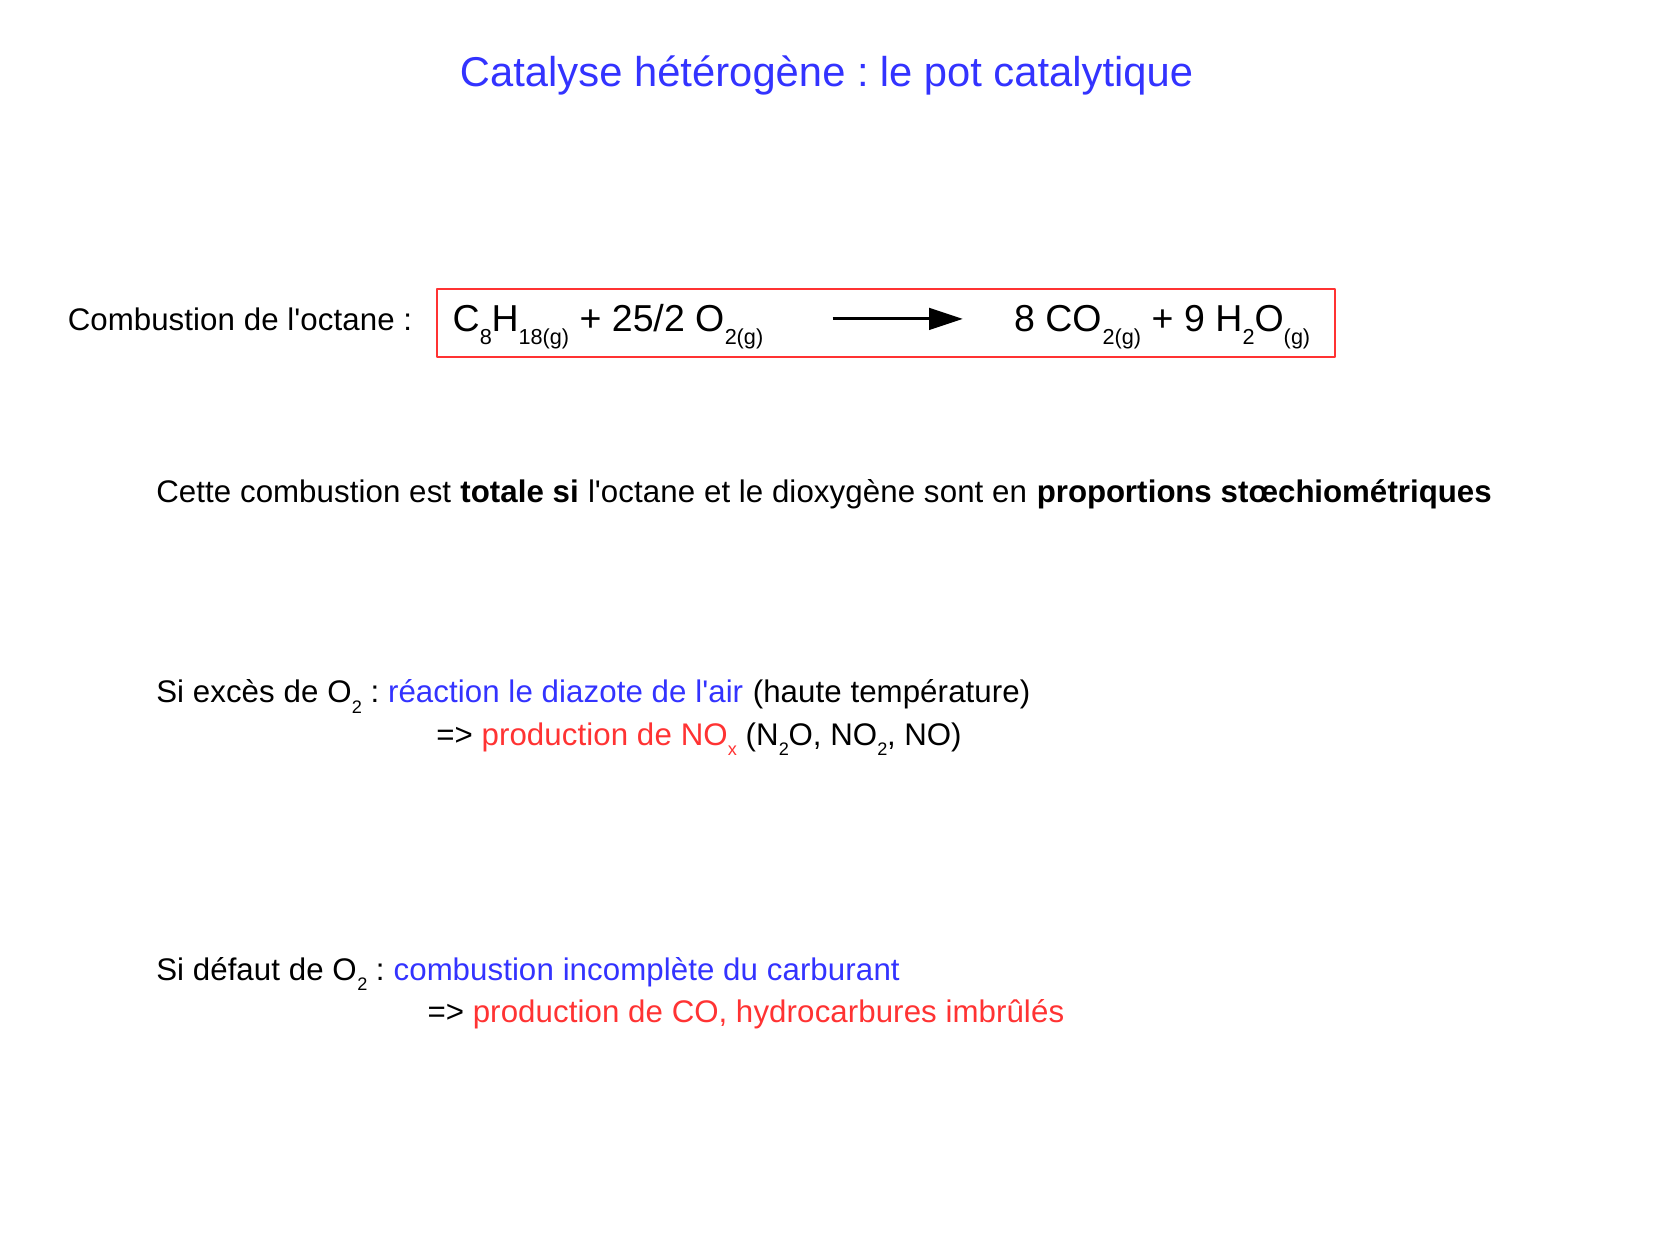

# Catalyse hétérogène : le pot catalytique
C8H18(g) + 25/2 O2(g) 8 CO2(g) + 9 H2O(g)
Combustion de l'octane :
Cette combustion est totale si l'octane et le dioxygène sont en proportions stœchiométriques
Si excès de O2 : réaction le diazote de l'air (haute température)
 => production de NOx (N2O, NO2, NO)
Si défaut de O2 : combustion incomplète du carburant
 => production de CO, hydrocarbures imbrûlés